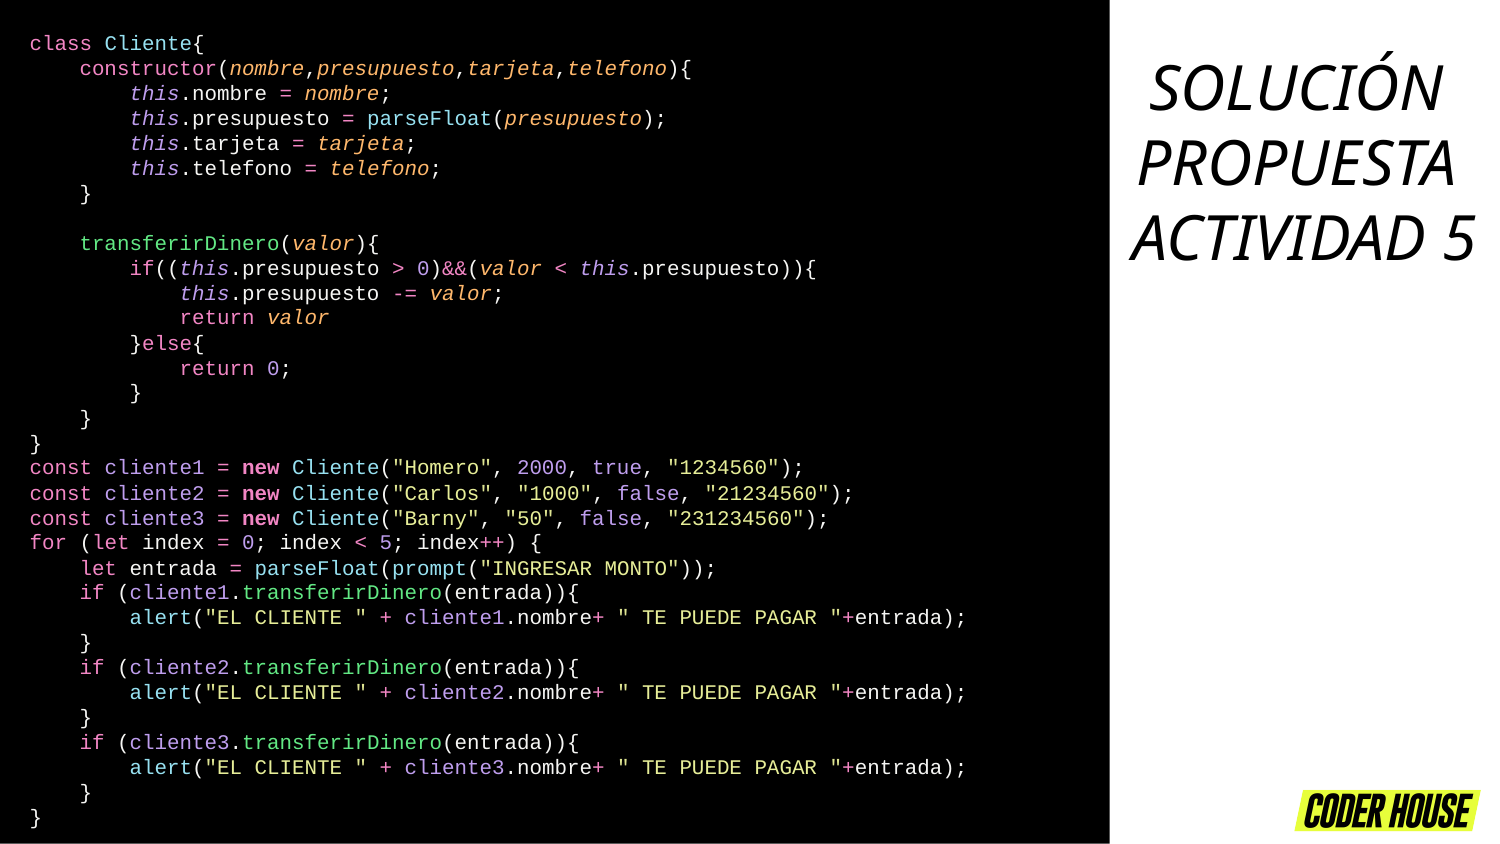

class Cliente{
 constructor(nombre,presupuesto,tarjeta,telefono){
 this.nombre = nombre;
 this.presupuesto = parseFloat(presupuesto);
 this.tarjeta = tarjeta;
 this.telefono = telefono;
 }
 transferirDinero(valor){
 if((this.presupuesto > 0)&&(valor < this.presupuesto)){
 this.presupuesto -= valor;
 return valor
 }else{
 return 0;
 }
 }
}
const cliente1 = new Cliente("Homero", 2000, true, "1234560");
const cliente2 = new Cliente("Carlos", "1000", false, "21234560");
const cliente3 = new Cliente("Barny", "50", false, "231234560");
for (let index = 0; index < 5; index++) {
 let entrada = parseFloat(prompt("INGRESAR MONTO"));
 if (cliente1.transferirDinero(entrada)){
 alert("EL CLIENTE " + cliente1.nombre+ " TE PUEDE PAGAR "+entrada);
 }
 if (cliente2.transferirDinero(entrada)){
 alert("EL CLIENTE " + cliente2.nombre+ " TE PUEDE PAGAR "+entrada);
 }
 if (cliente3.transferirDinero(entrada)){
 alert("EL CLIENTE " + cliente3.nombre+ " TE PUEDE PAGAR "+entrada);
 }
}
SOLUCIÓN
PROPUESTA
ACTIVIDAD 5